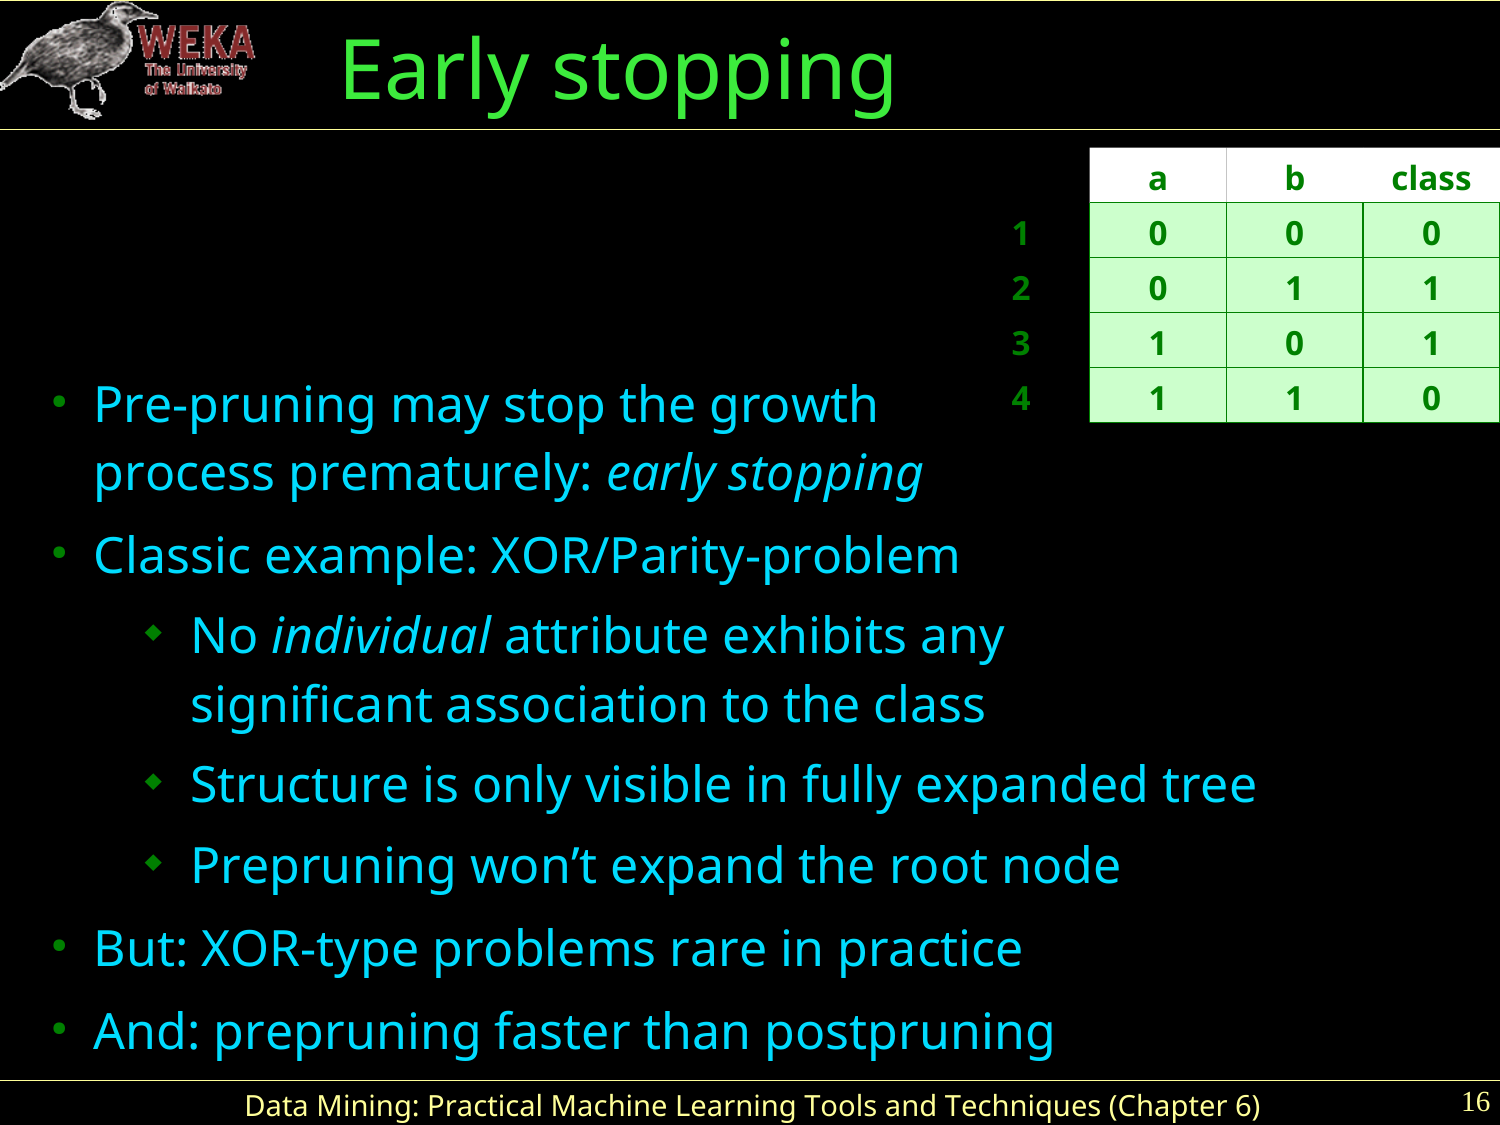

# Early stopping
a
b
class
1
0
0
0
2
0
1
1
3
1
0
1
4
1
1
0
Pre-pruning may stop the growth
process prematurely: early stopping
Classic example: XOR/Parity-problem
No individual attribute exhibits any significant association to the class
Structure is only visible in fully expanded tree
Prepruning won’t expand the root node
But: XOR-type problems rare in practice
And: prepruning faster than postpruning
Data Mining: Practical Machine Learning Tools and Techniques (Chapter 6)
16